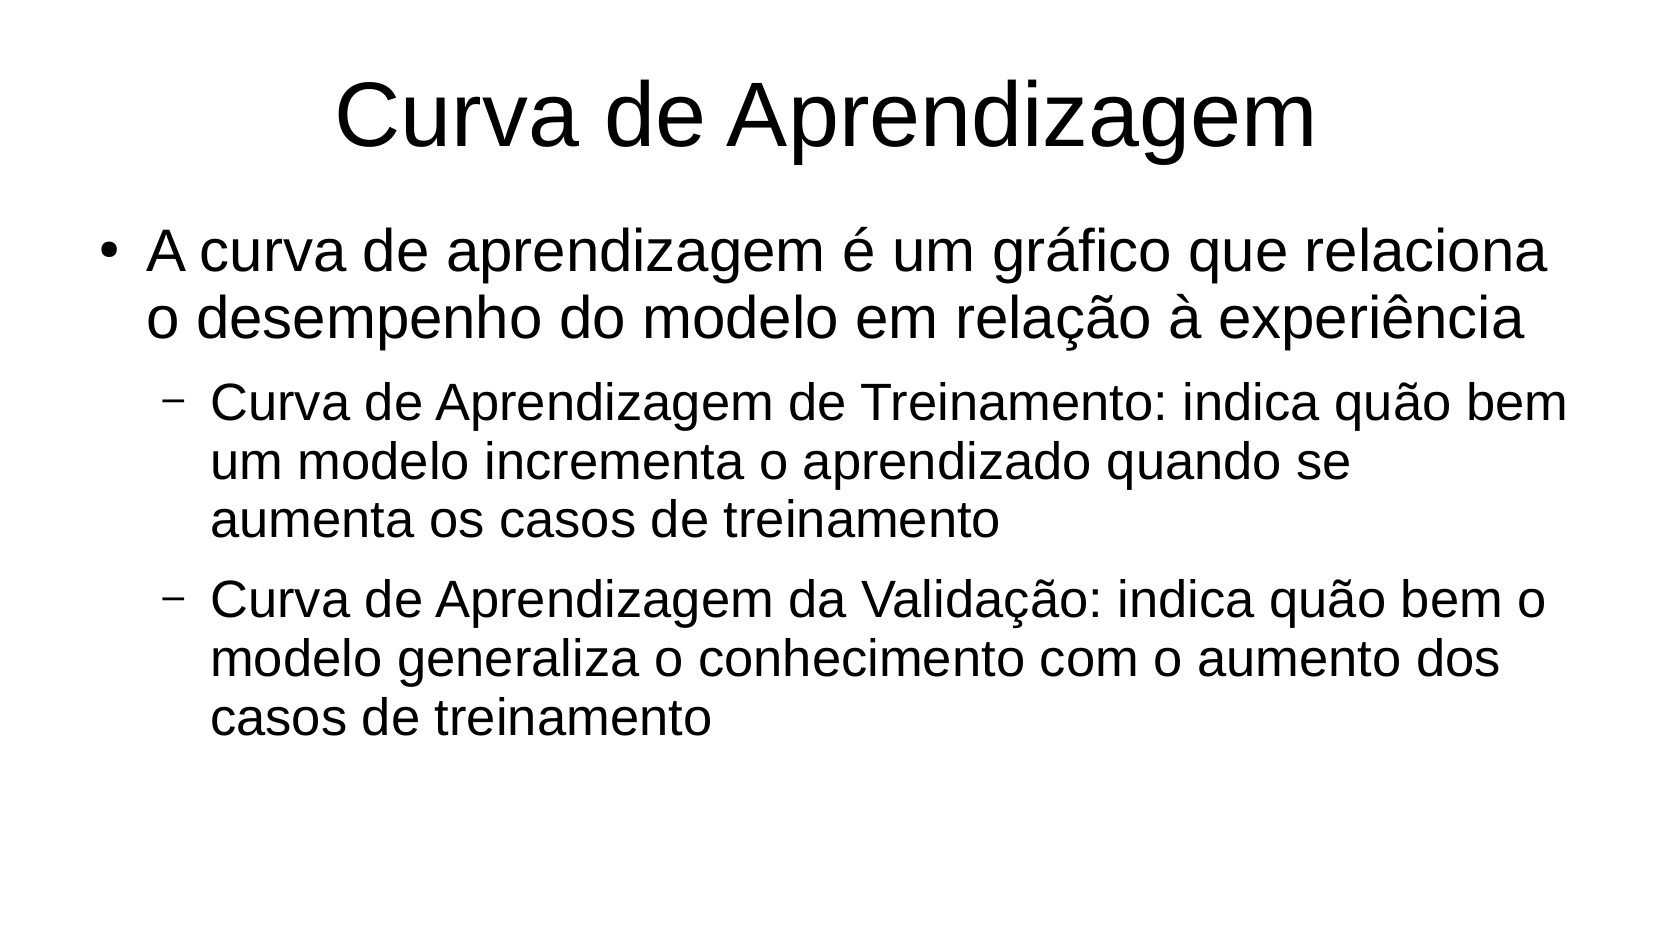

# Curva de Aprendizagem
A curva de aprendizagem é um gráfico que relaciona o desempenho do modelo em relação à experiência
Curva de Aprendizagem de Treinamento: indica quão bem um modelo incrementa o aprendizado quando se aumenta os casos de treinamento
Curva de Aprendizagem da Validação: indica quão bem o modelo generaliza o conhecimento com o aumento dos casos de treinamento